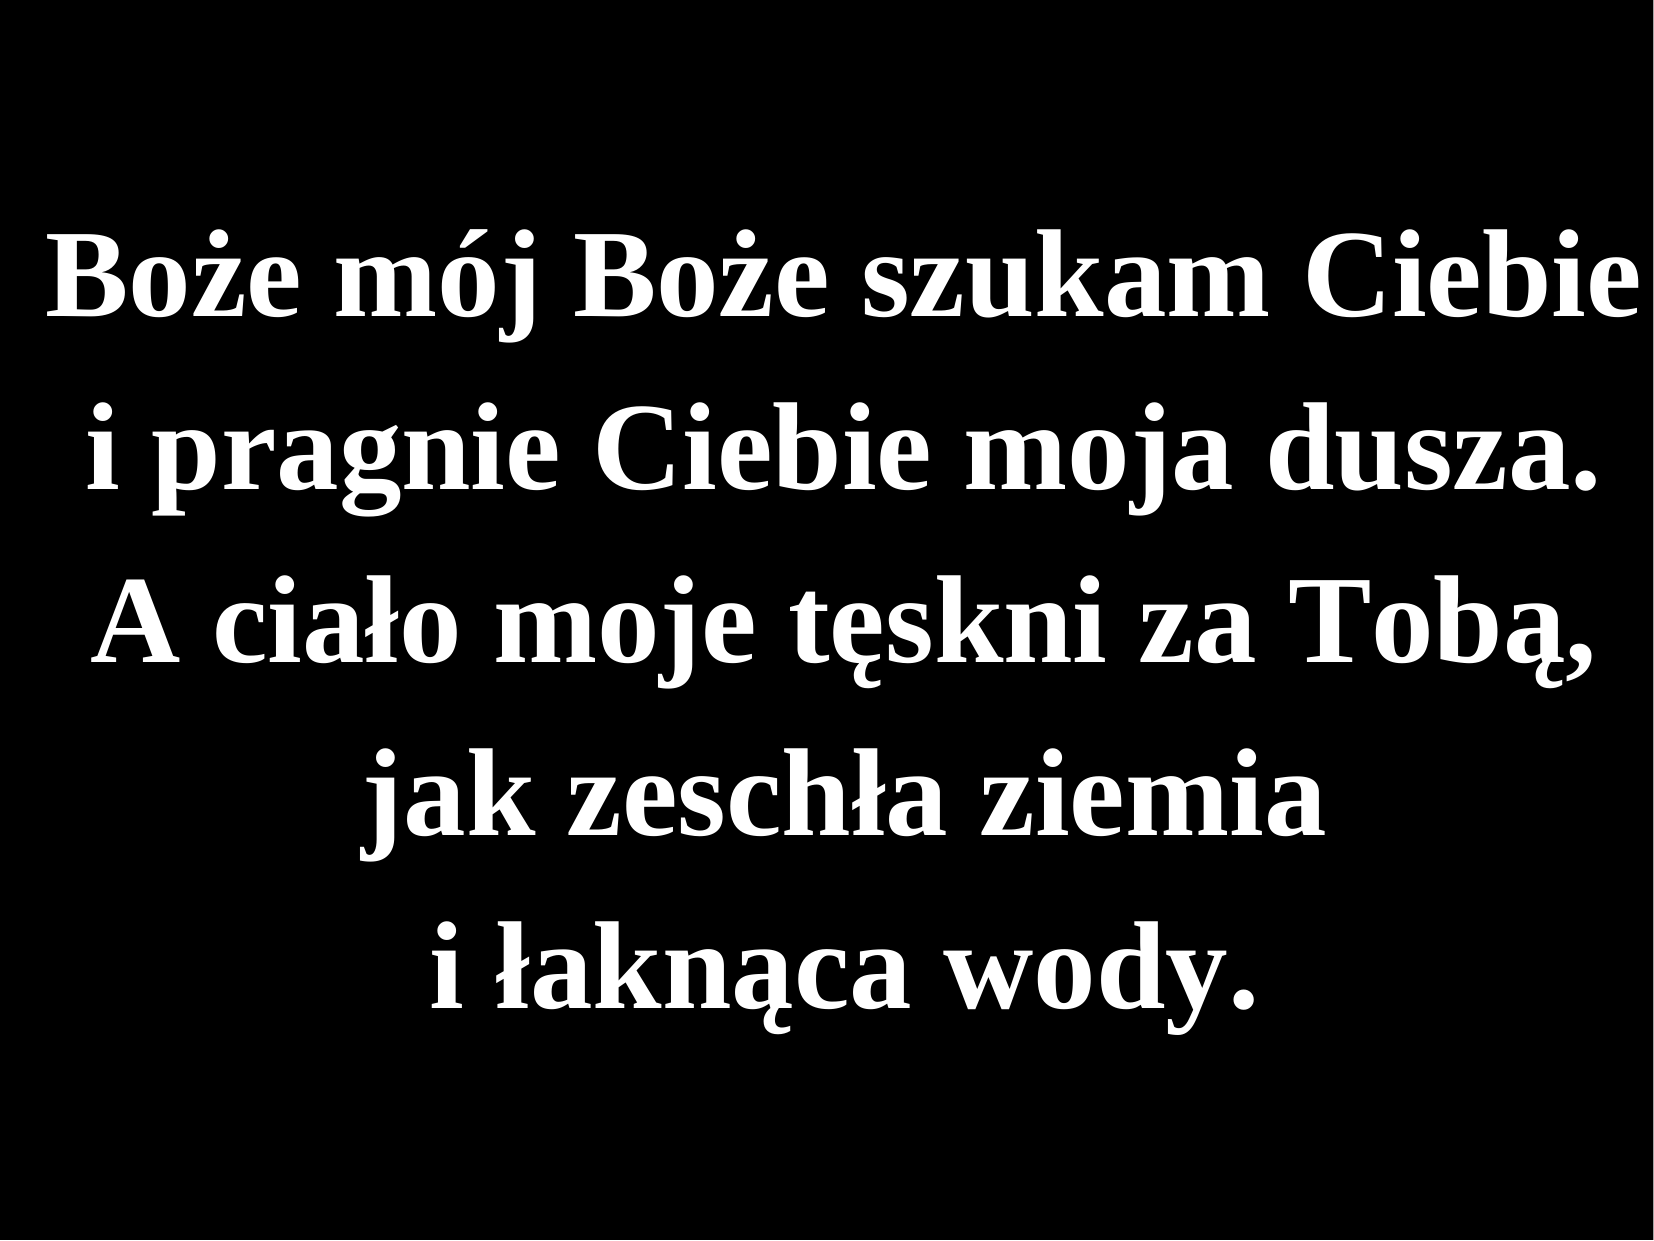

# Boże mój Boże szukam Ciebie
ppp
i pragnie Ciebie moja dusza.
ppp
A ciało moje tęskni za Tobą,
ppp
jak zeschła ziemia
ppp
i łaknąca wody.